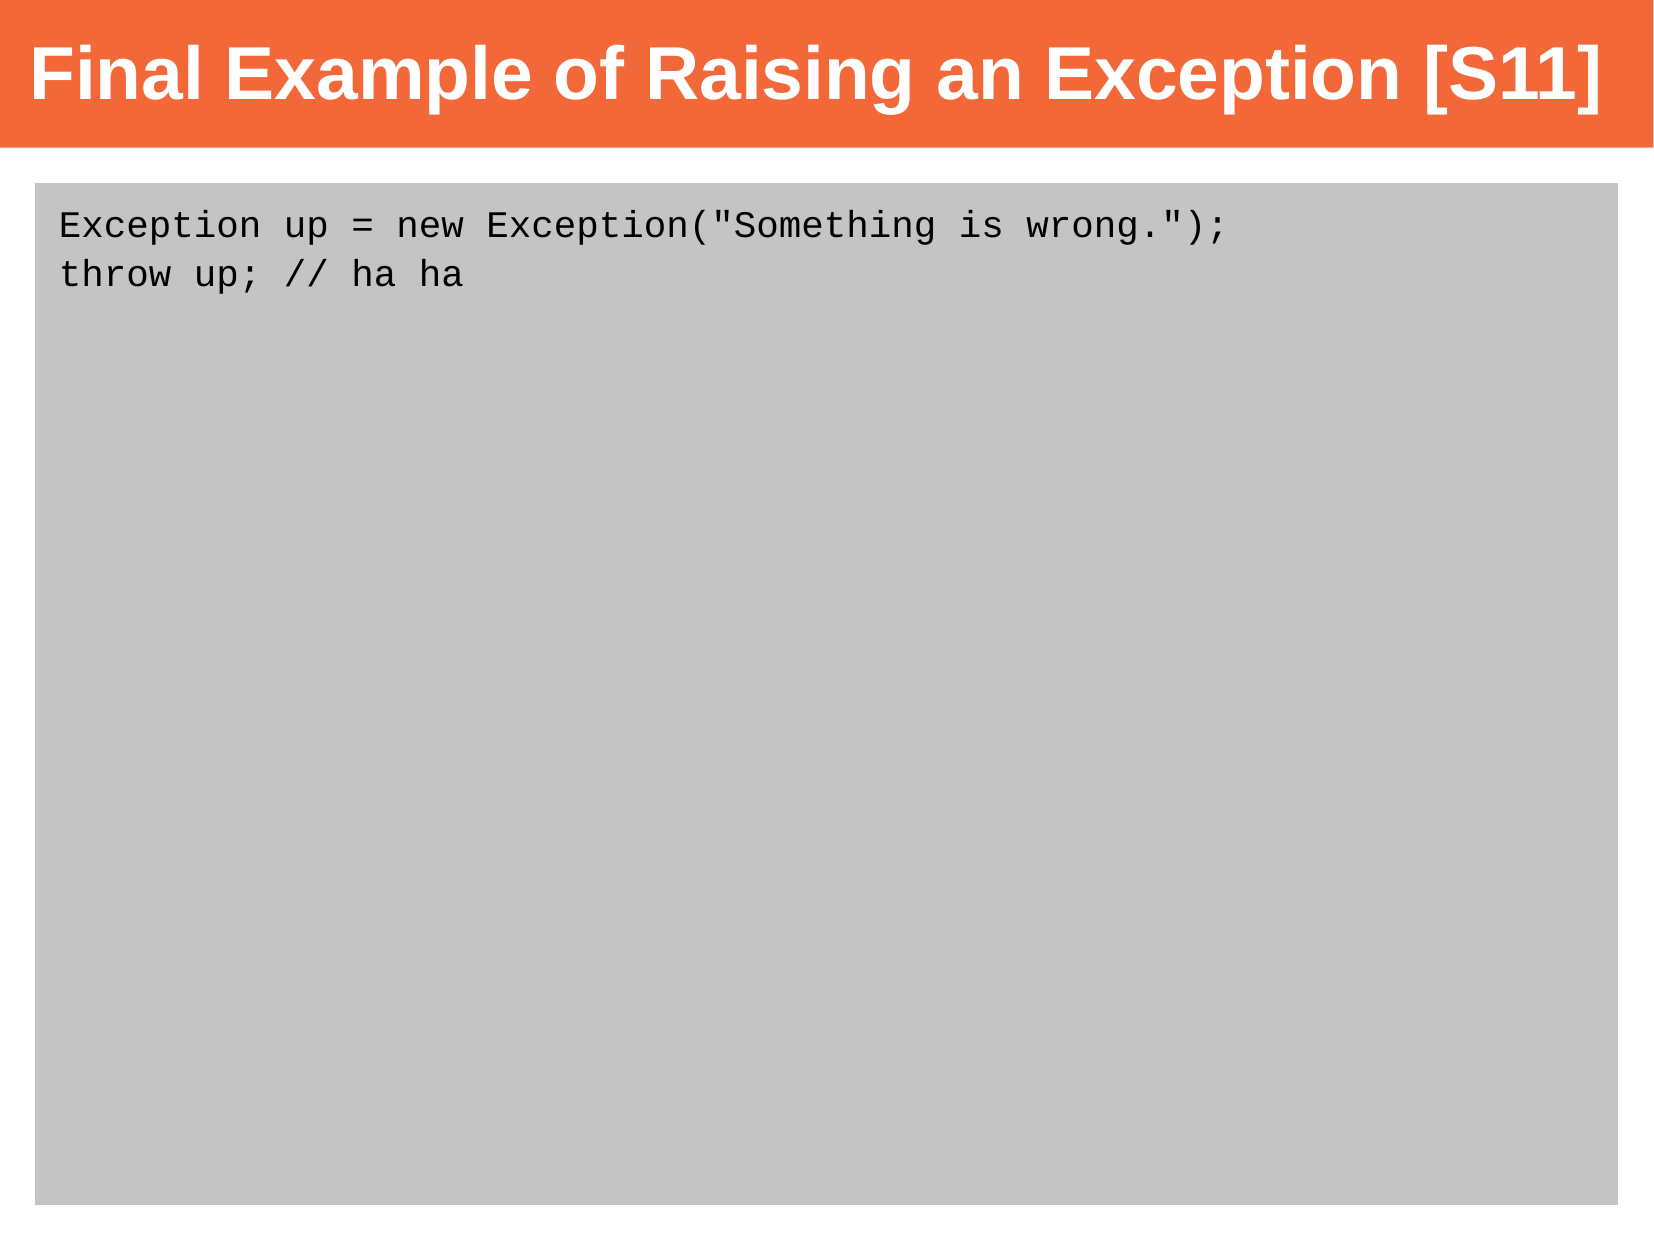

# Final Example of Raising an Exception [S11]
Exception up = new Exception("Something is wrong.");
throw up; // ha ha
Advanced Design and Programming
40
© 2018 Dirk Riehle - All Rights Reserved